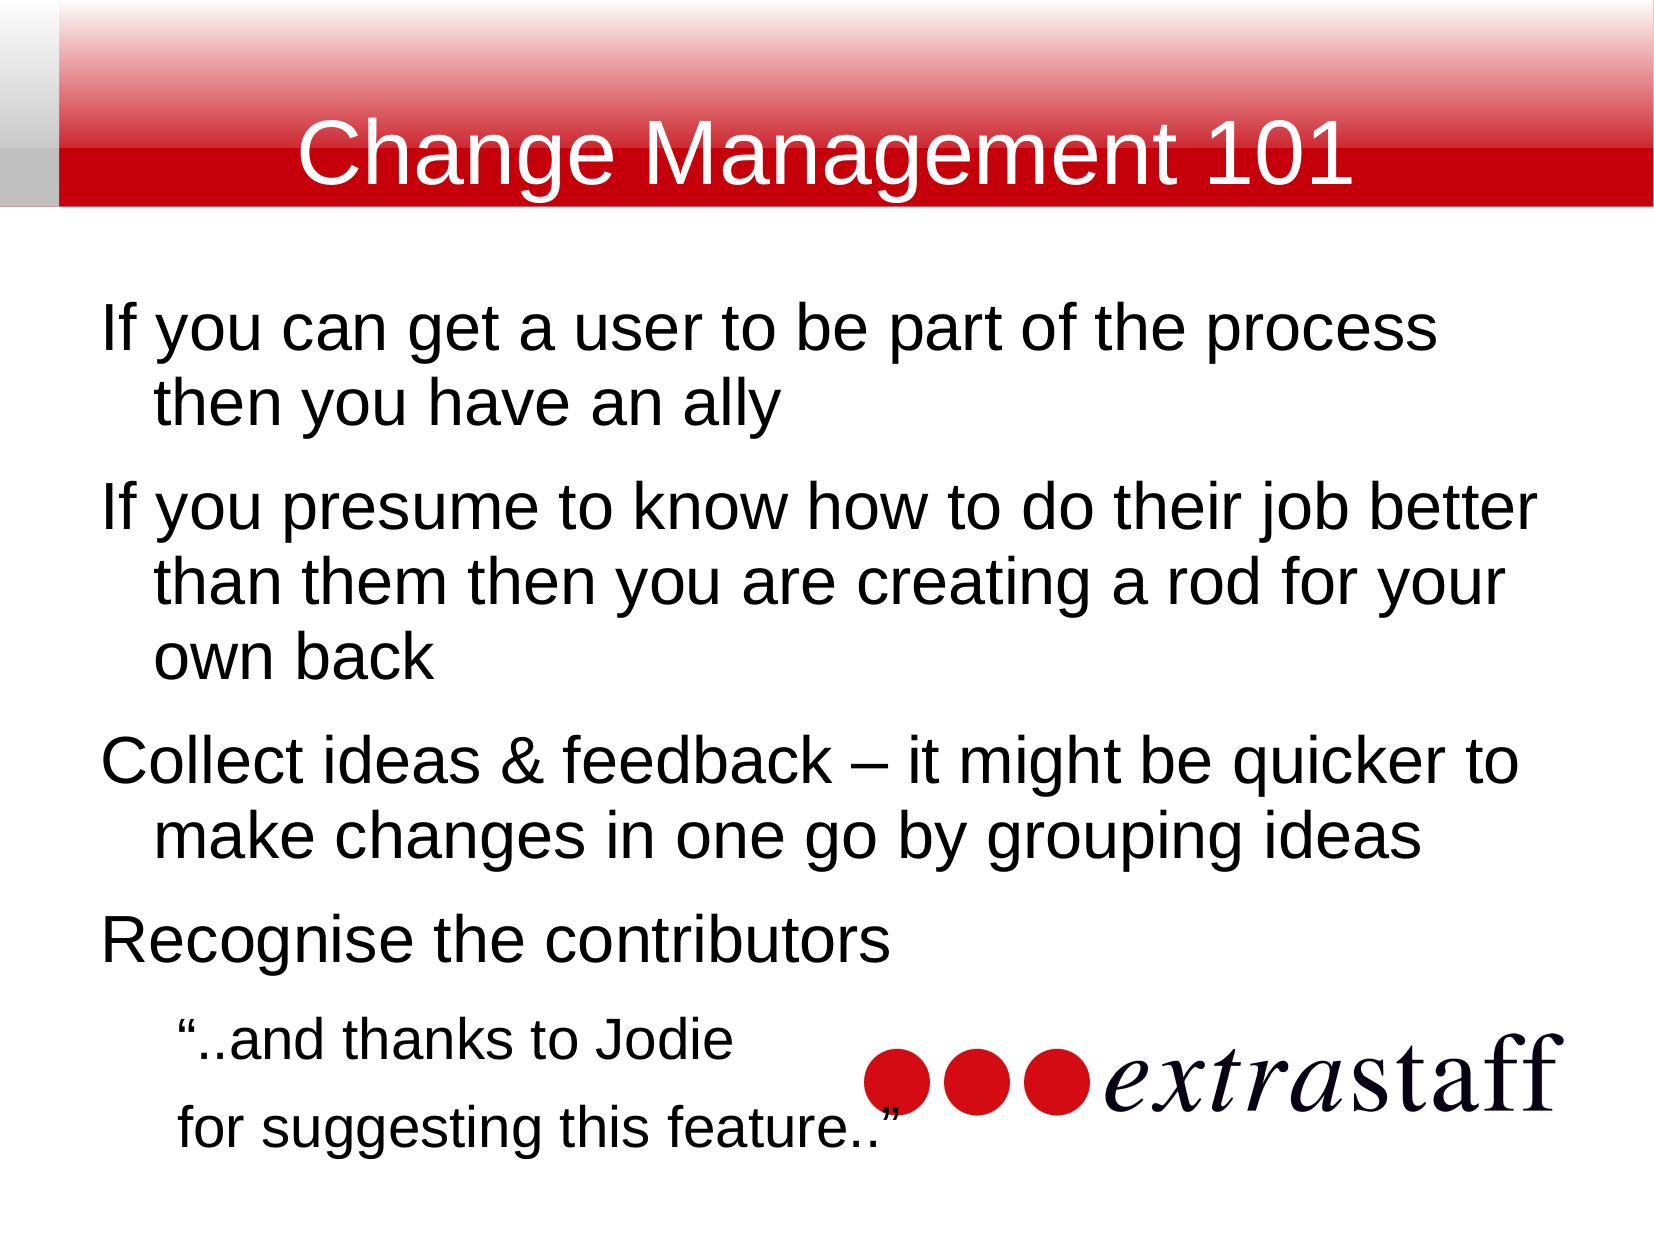

# Change Management 101
If you can get a user to be part of the process then you have an ally
If you presume to know how to do their job better than them then you are creating a rod for your own back
Collect ideas & feedback – it might be quicker to make changes in one go by grouping ideas
Recognise the contributors
“..and thanks to Jodie
for suggesting this feature..”